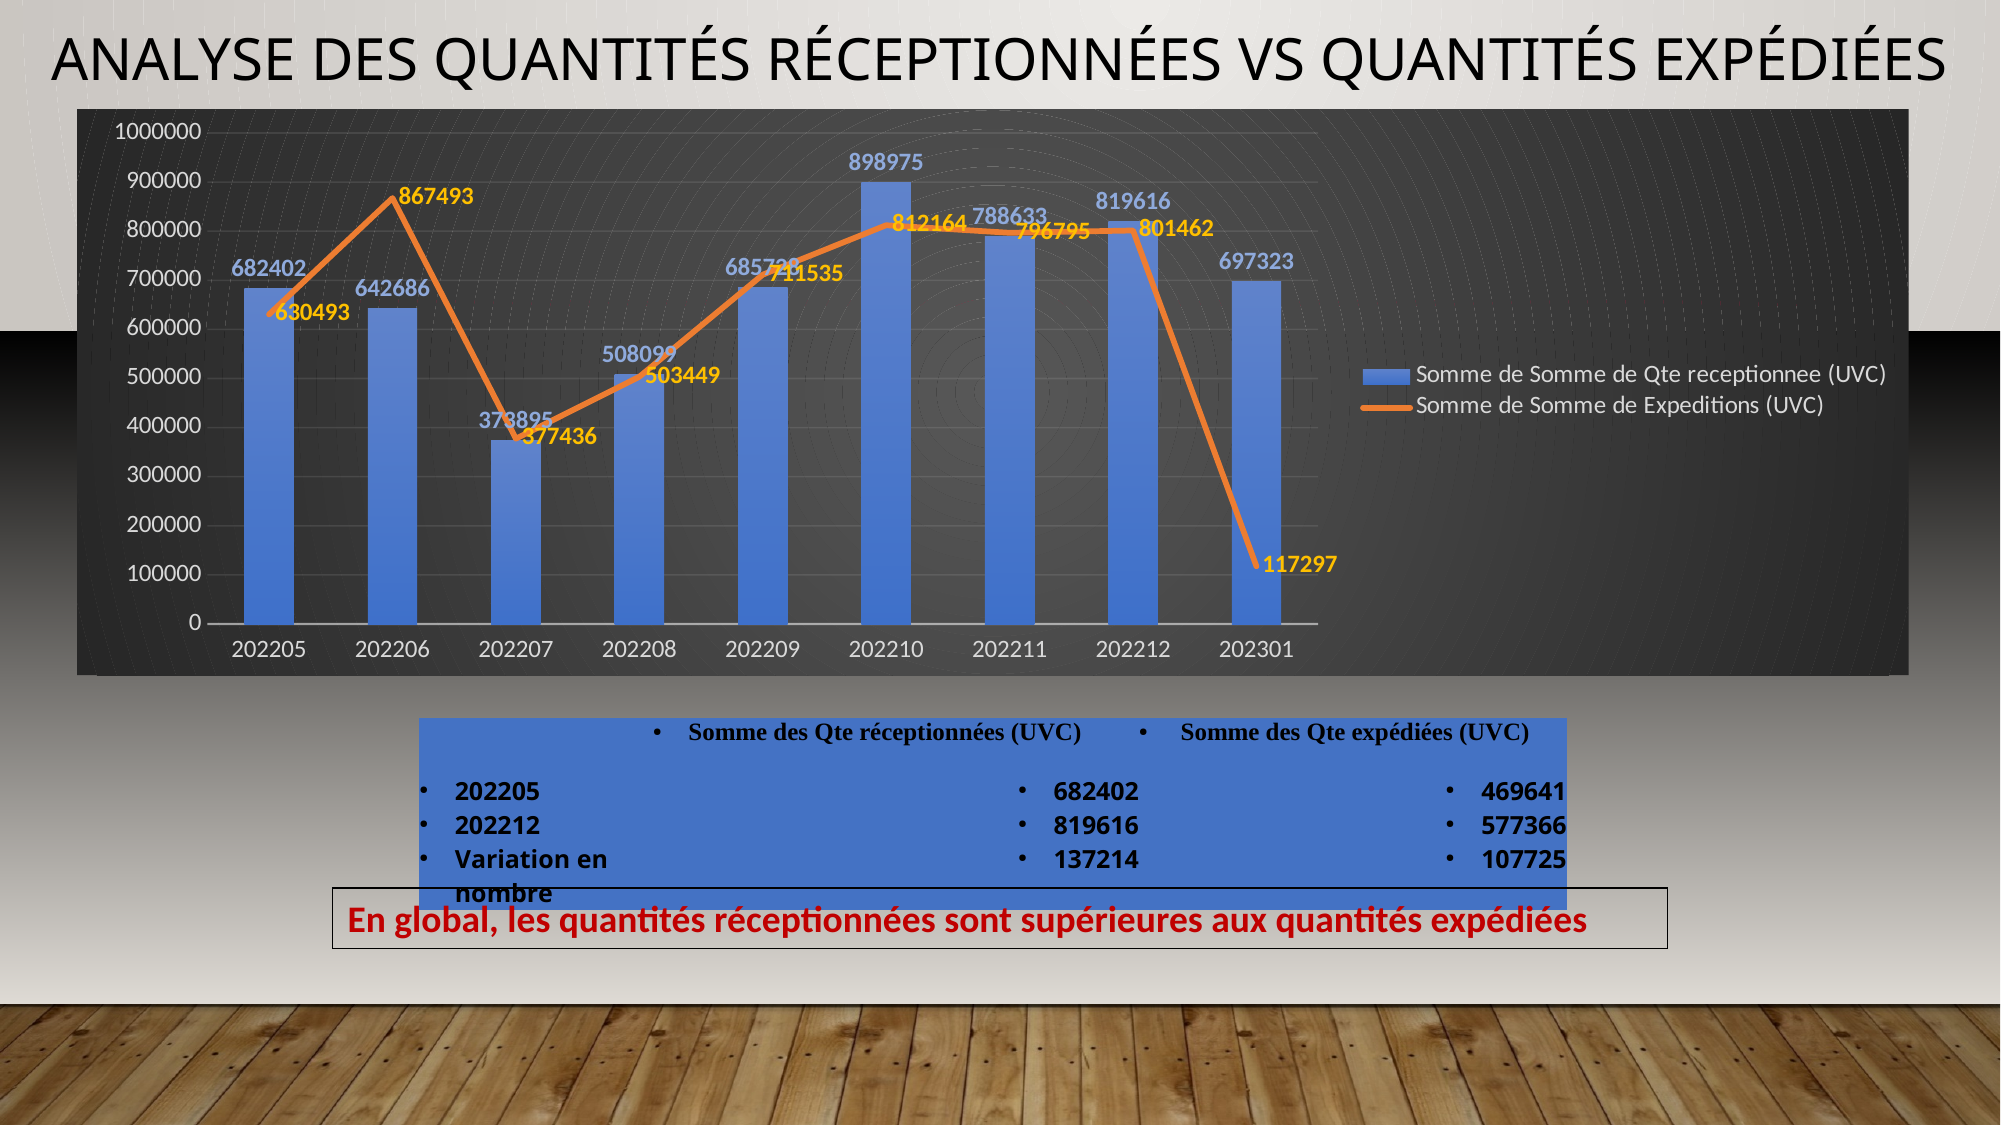

# Analyse des quantités réceptionnées vs quantités expédiées
### Chart
| Category | Somme de Somme de Qte receptionnee (UVC) | Somme de Somme de Expeditions (UVC) |
|---|---|---|
| 202205 | 682402.0 | 630493.0 |
| 202206 | 642686.0 | 867493.0 |
| 202207 | 373895.0 | 377436.0 |
| 202208 | 508099.0 | 503449.0 |
| 202209 | 685728.0 | 711535.0 |
| 202210 | 898975.0 | 812164.0 |
| 202211 | 788633.0 | 796795.0 |
| 202212 | 819616.0 | 801462.0 |
| 202301 | 697323.0 | 117297.0 || | Somme des Qte réceptionnées (UVC) | Somme des Qte expédiées (UVC) |
| --- | --- | --- |
| 202205 | 682402 | 469641 |
| 202212 | 819616 | 577366 |
| Variation en nombre | 137214 | 107725 |
En global, les quantités réceptionnées sont supérieures aux quantités expédiées